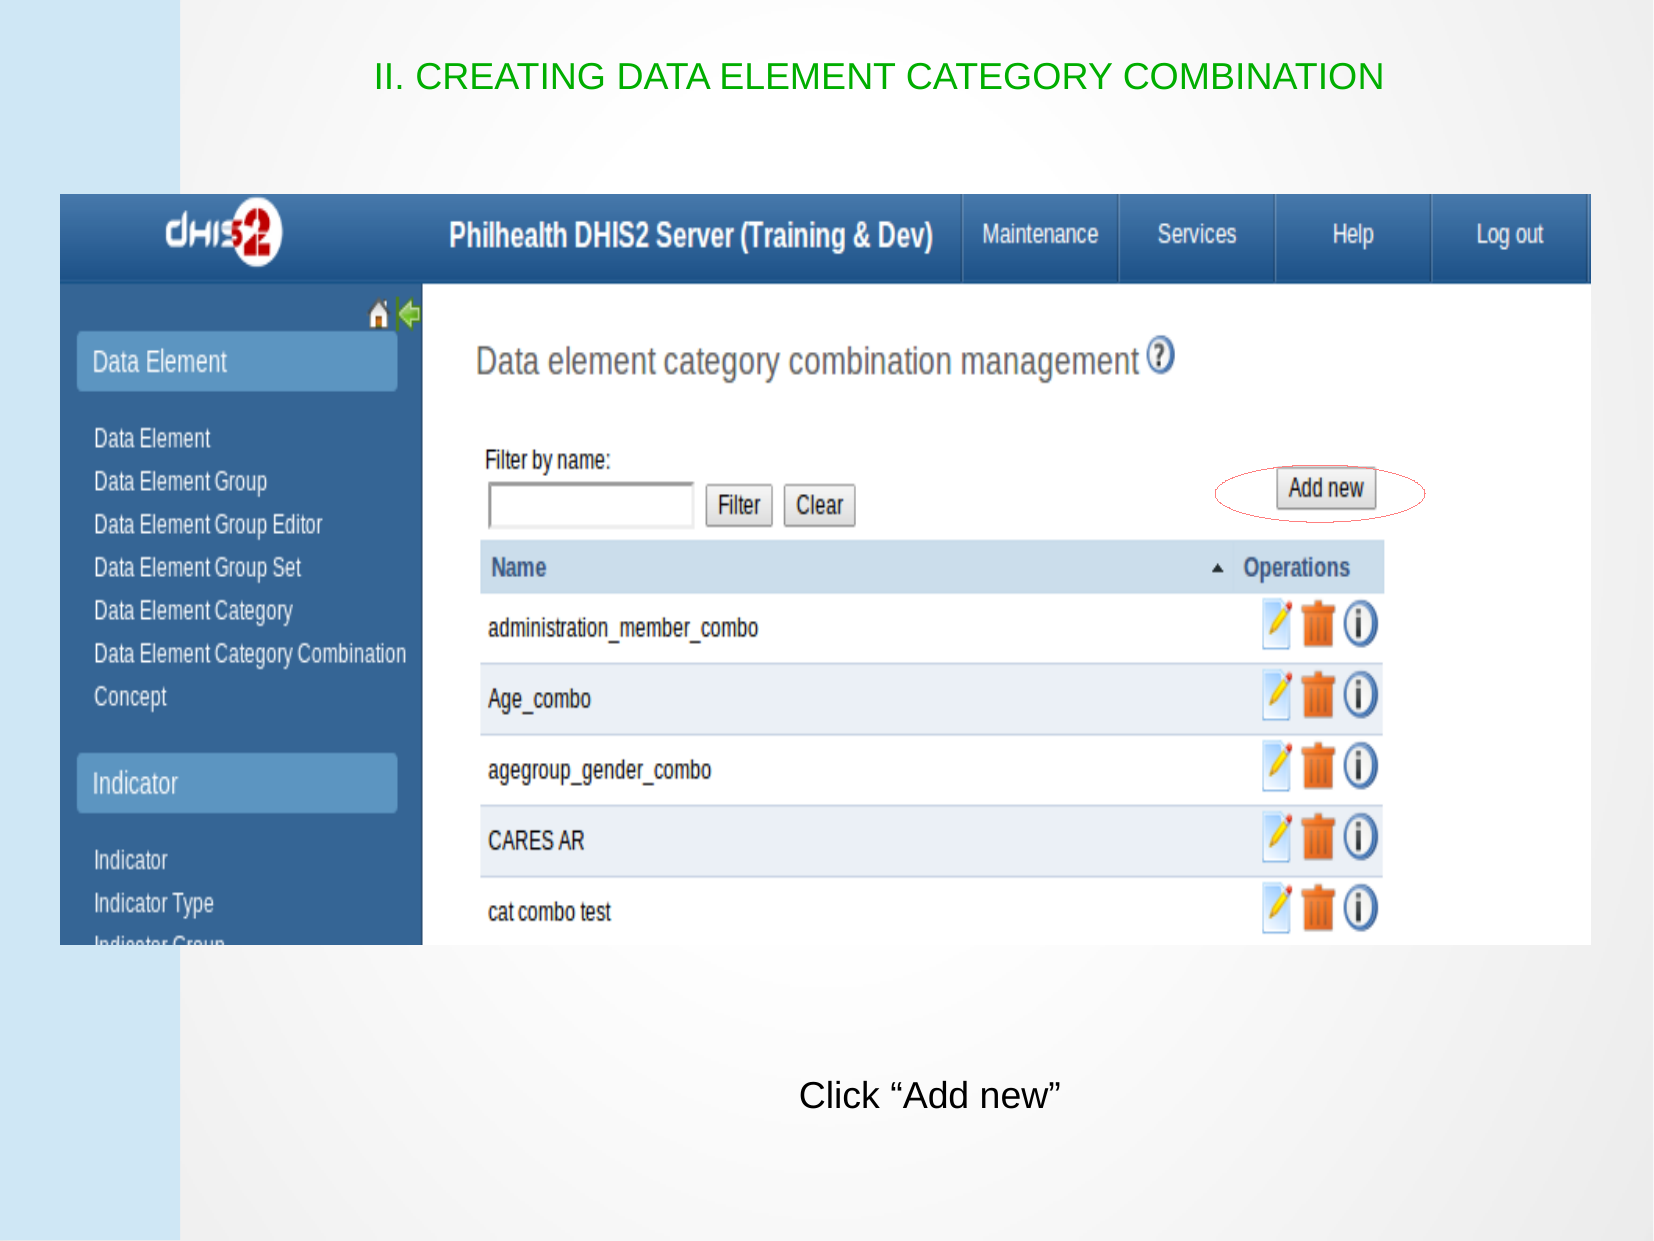

II. CREATING DATA ELEMENT CATEGORY COMBINATION
Click “Add new”